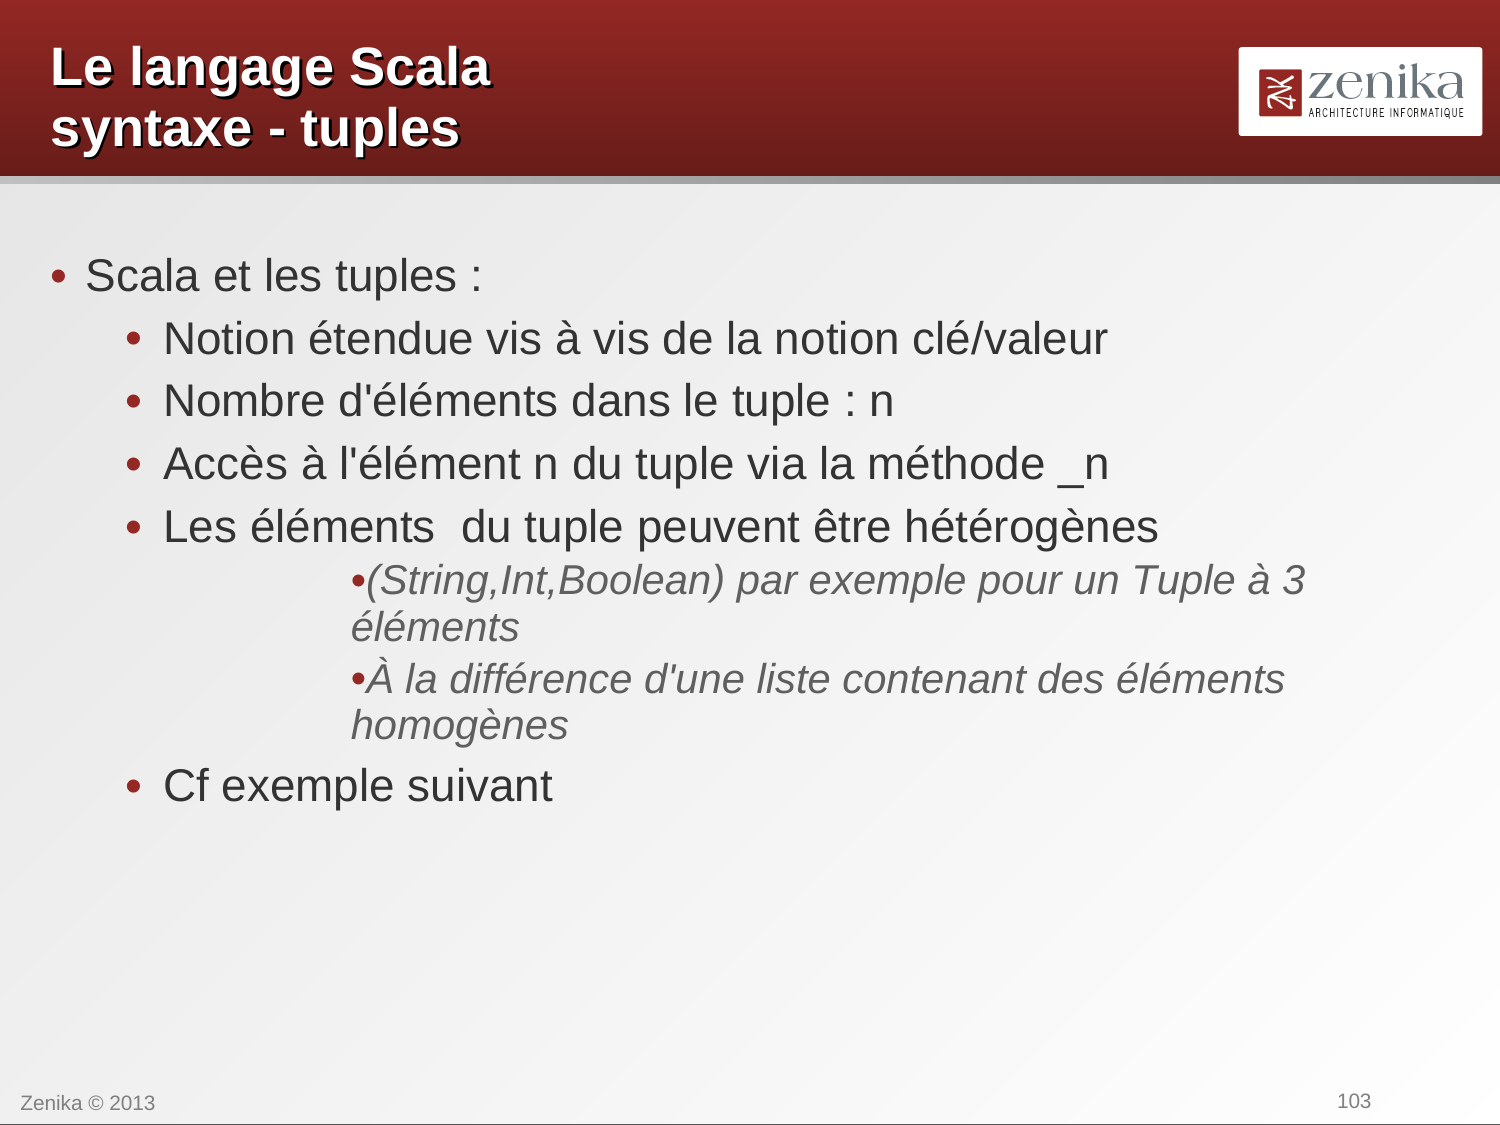

# Le langage Scala syntaxe - tuples
Scala et les tuples :
Notion étendue vis à vis de la notion clé/valeur
Nombre d'éléments dans le tuple : n
Accès à l'élément n du tuple via la méthode _n
Les éléments du tuple peuvent être hétérogènes
(String,Int,Boolean) par exemple pour un Tuple à 3 éléments
À la différence d'une liste contenant des éléments homogènes
Cf exemple suivant